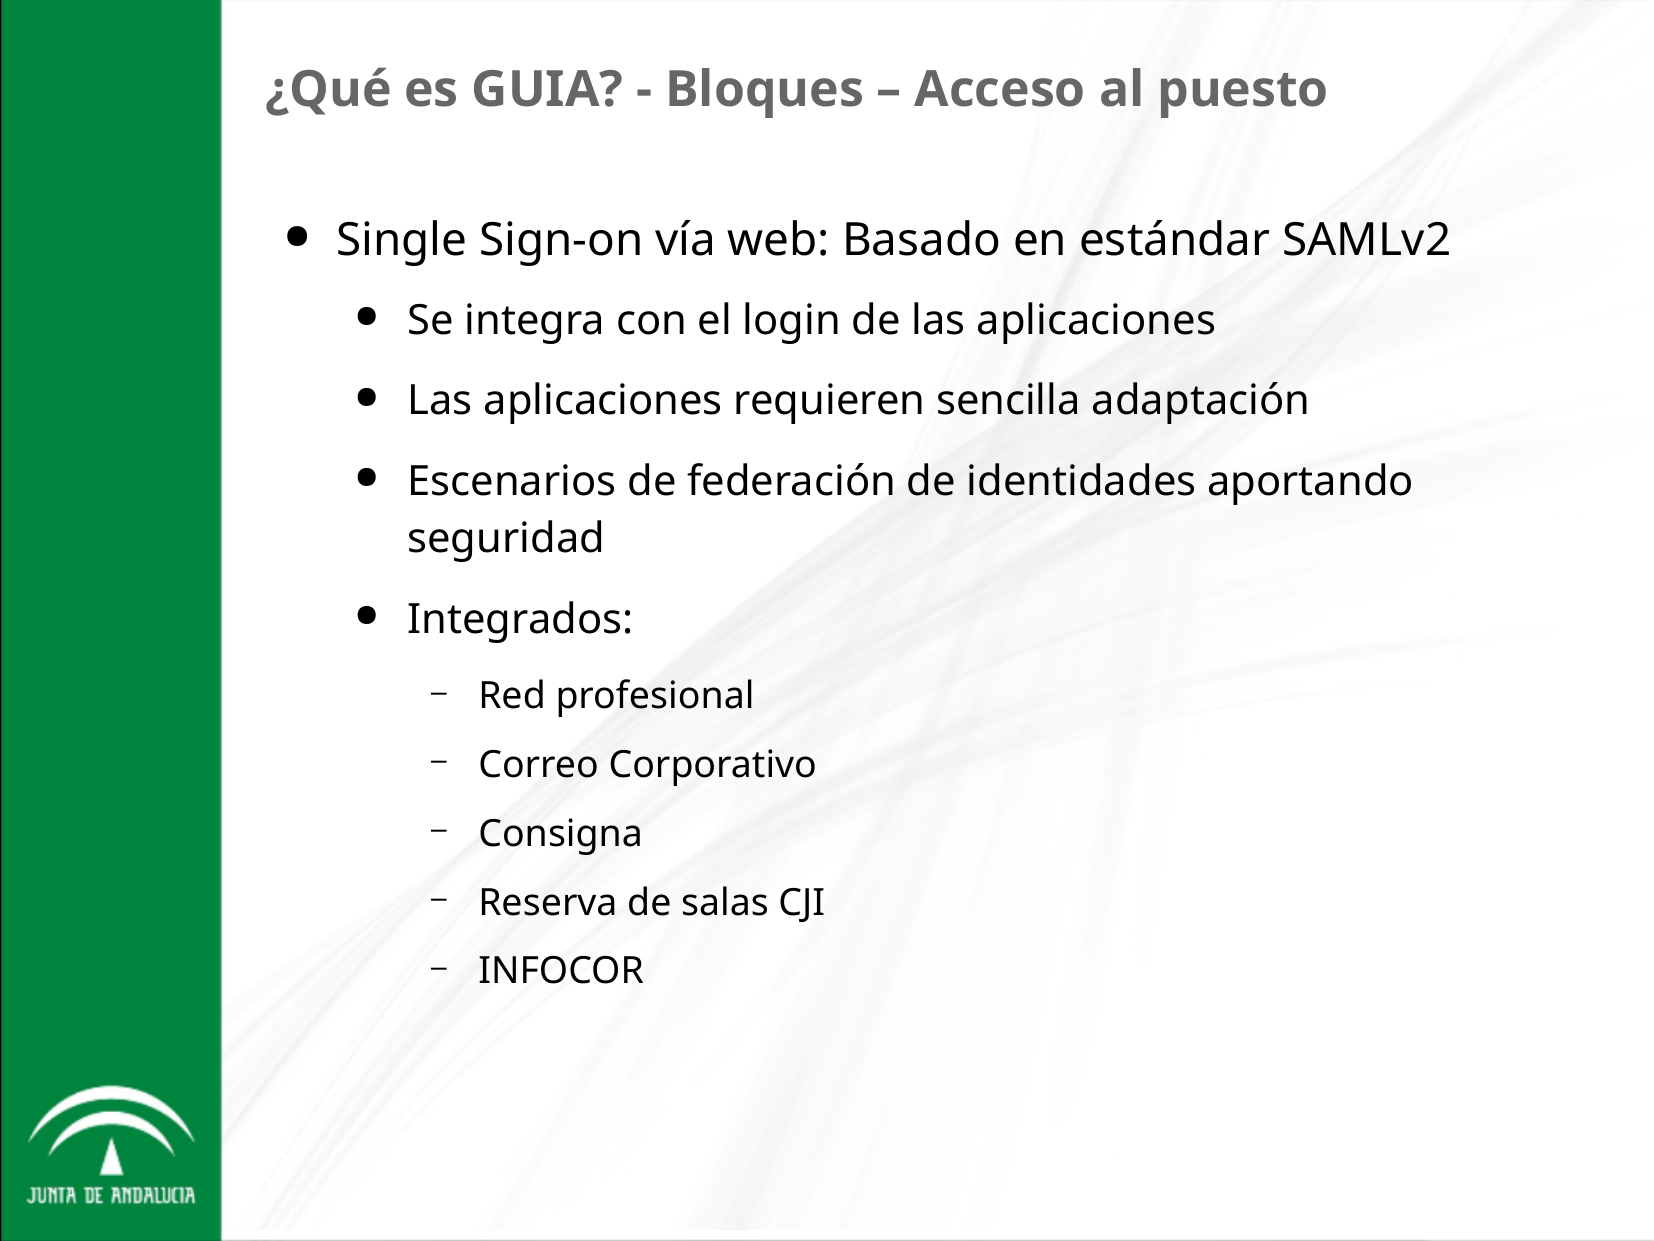

# ¿Qué es GUIA? - Bloques – Acceso al puesto
Single Sign-on vía web: Basado en estándar SAMLv2
Se integra con el login de las aplicaciones
Las aplicaciones requieren sencilla adaptación
Escenarios de federación de identidades aportando seguridad
Integrados:
Red profesional
Correo Corporativo
Consigna
Reserva de salas CJI
INFOCOR